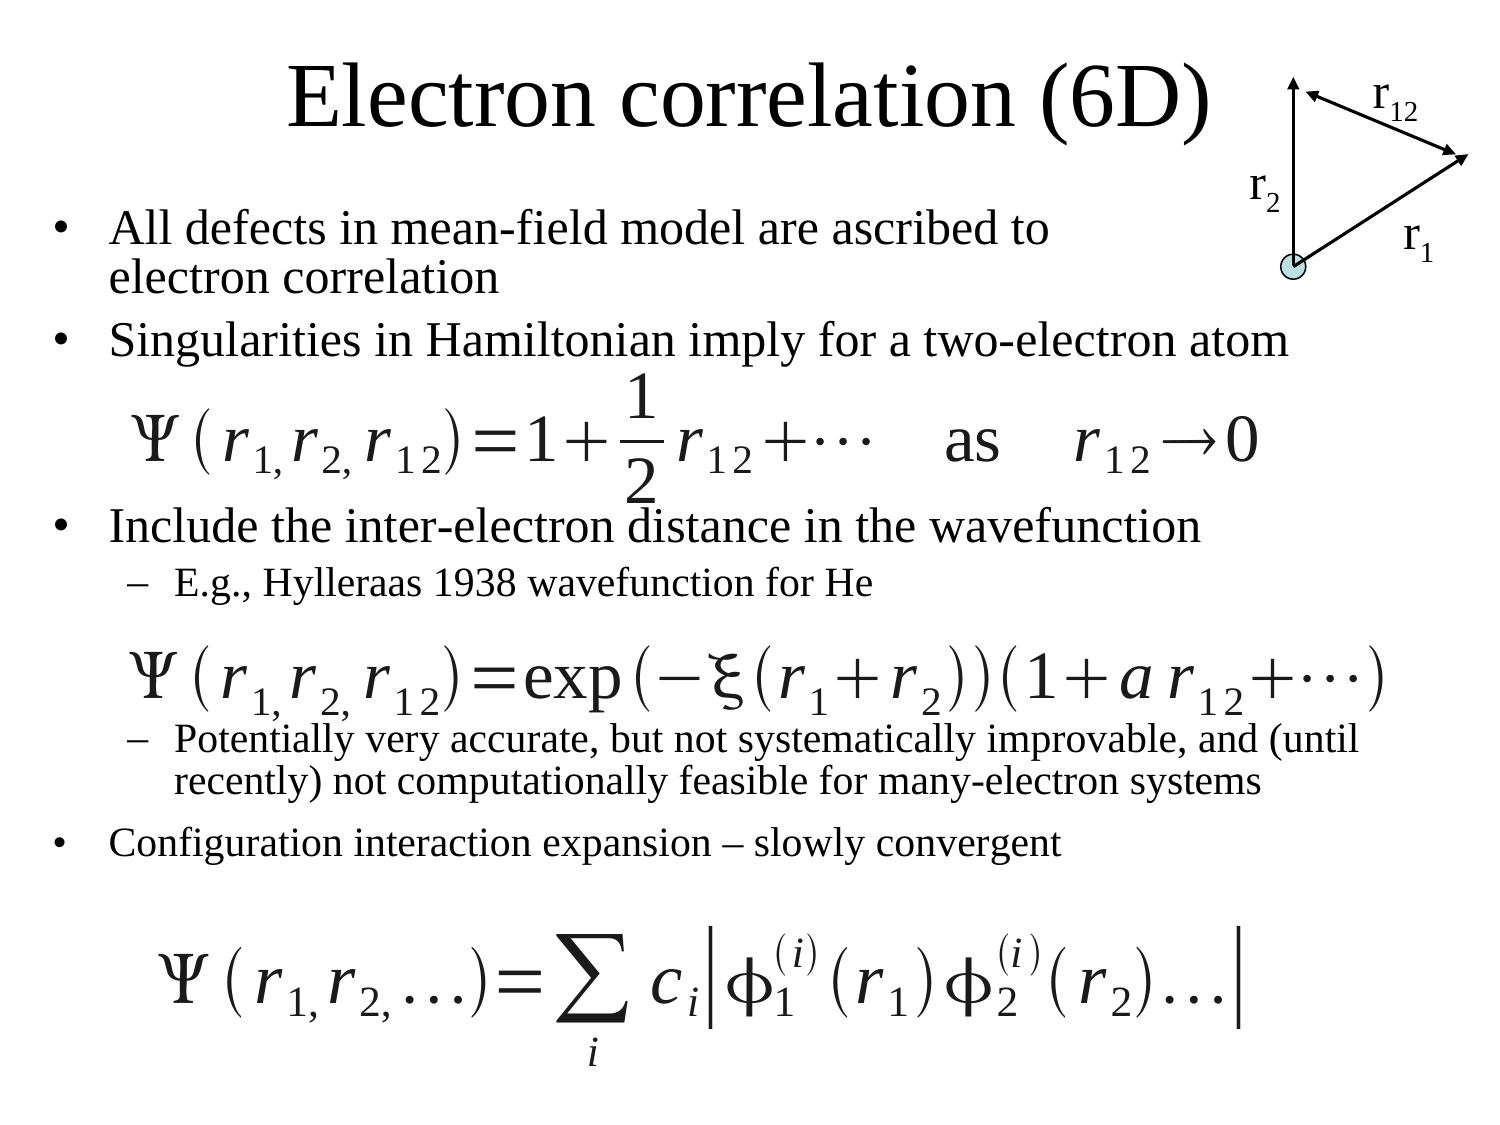

# Electron correlation (6D)
r12
r2
r1
All defects in mean-field model are ascribed to
electron correlation
Singularities in Hamiltonian imply for a two-electron atom
Include the inter-electron distance in the wavefunction
E.g., Hylleraas 1938 wavefunction for He
Potentially very accurate, but not systematically improvable, and (until recently) not computationally feasible for many-electron systems
Configuration interaction expansion – slowly convergent